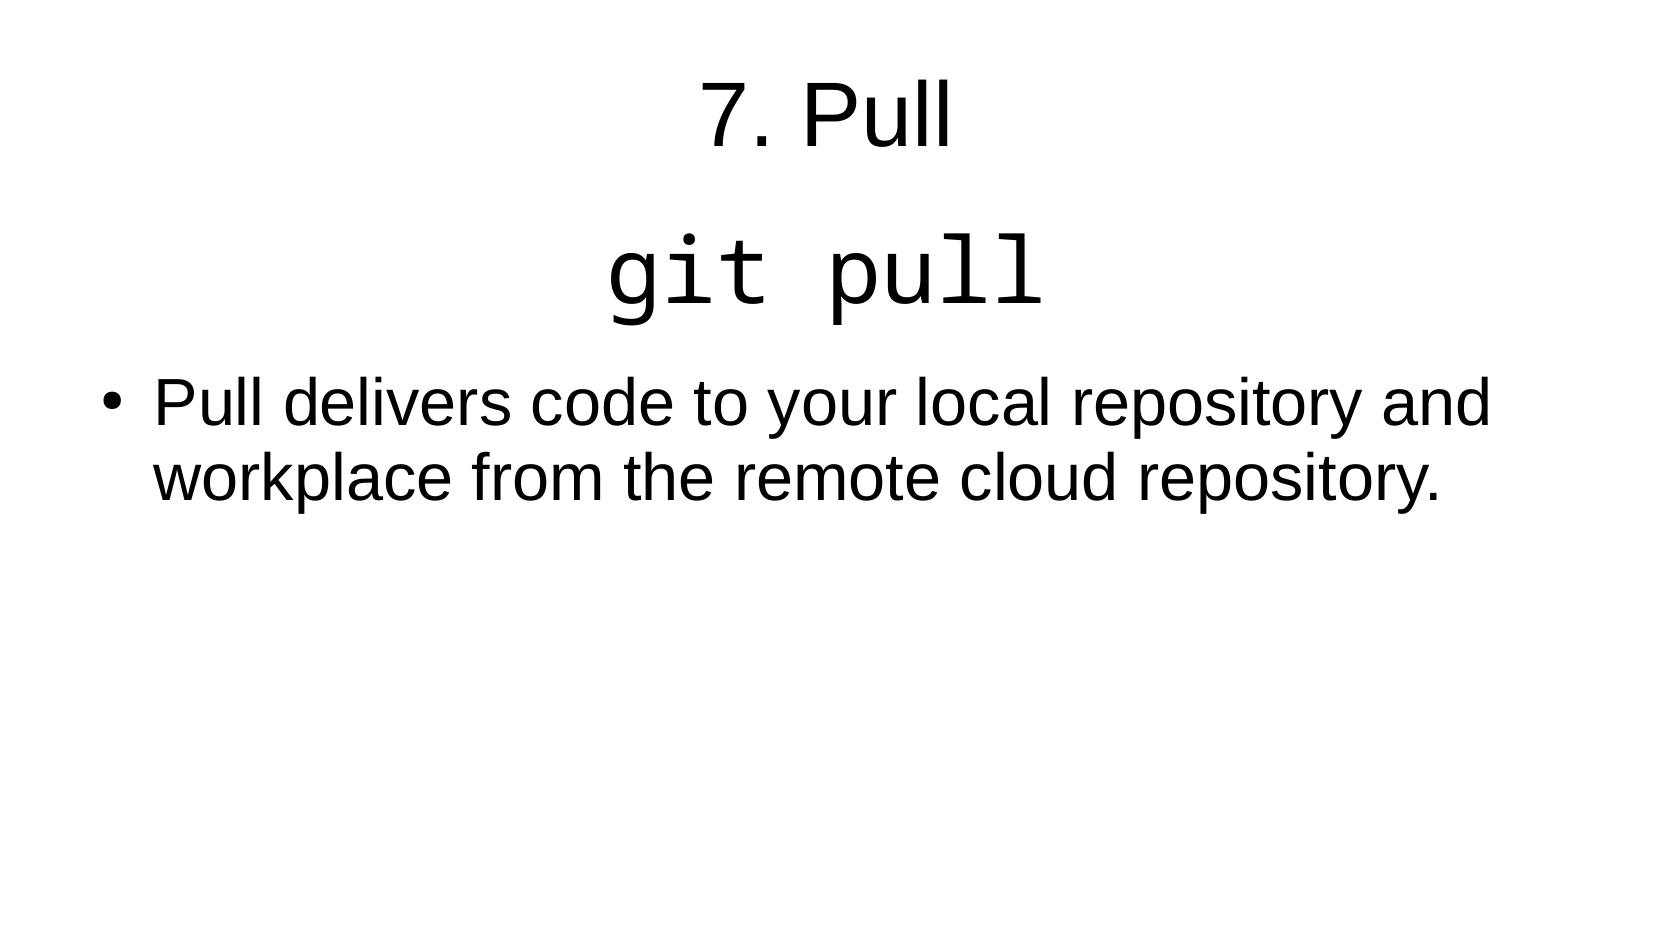

# 7. Pull
git pull
Pull delivers code to your local repository and workplace from the remote cloud repository.